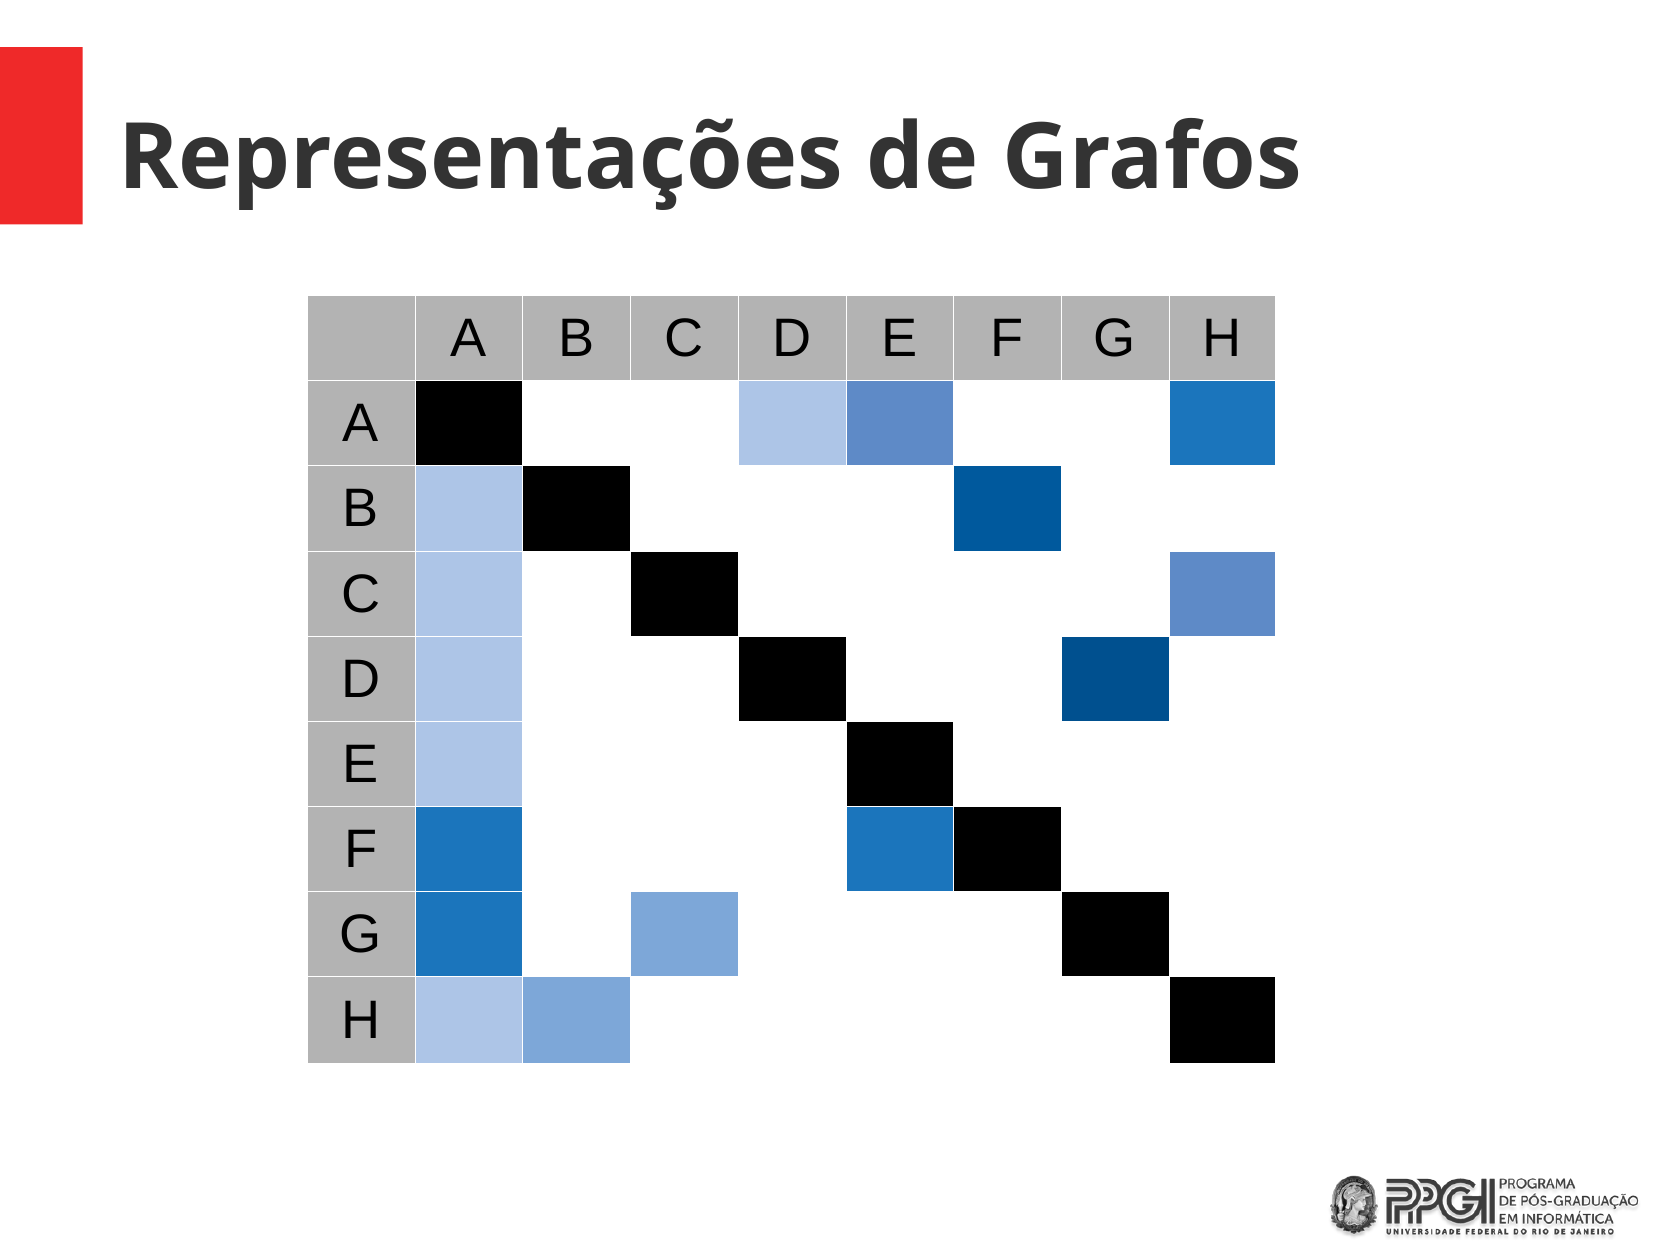

# Representações de Grafos
| | A | B | C | D | E | F | G | H |
| --- | --- | --- | --- | --- | --- | --- | --- | --- |
| A | | | | | | | | |
| B | | | | | | | | |
| C | | | | | | | | |
| D | | | | | | | | |
| E | | | | | | | | |
| F | | | | | | | | |
| G | | | | | | | | |
| H | | | | | | | | |